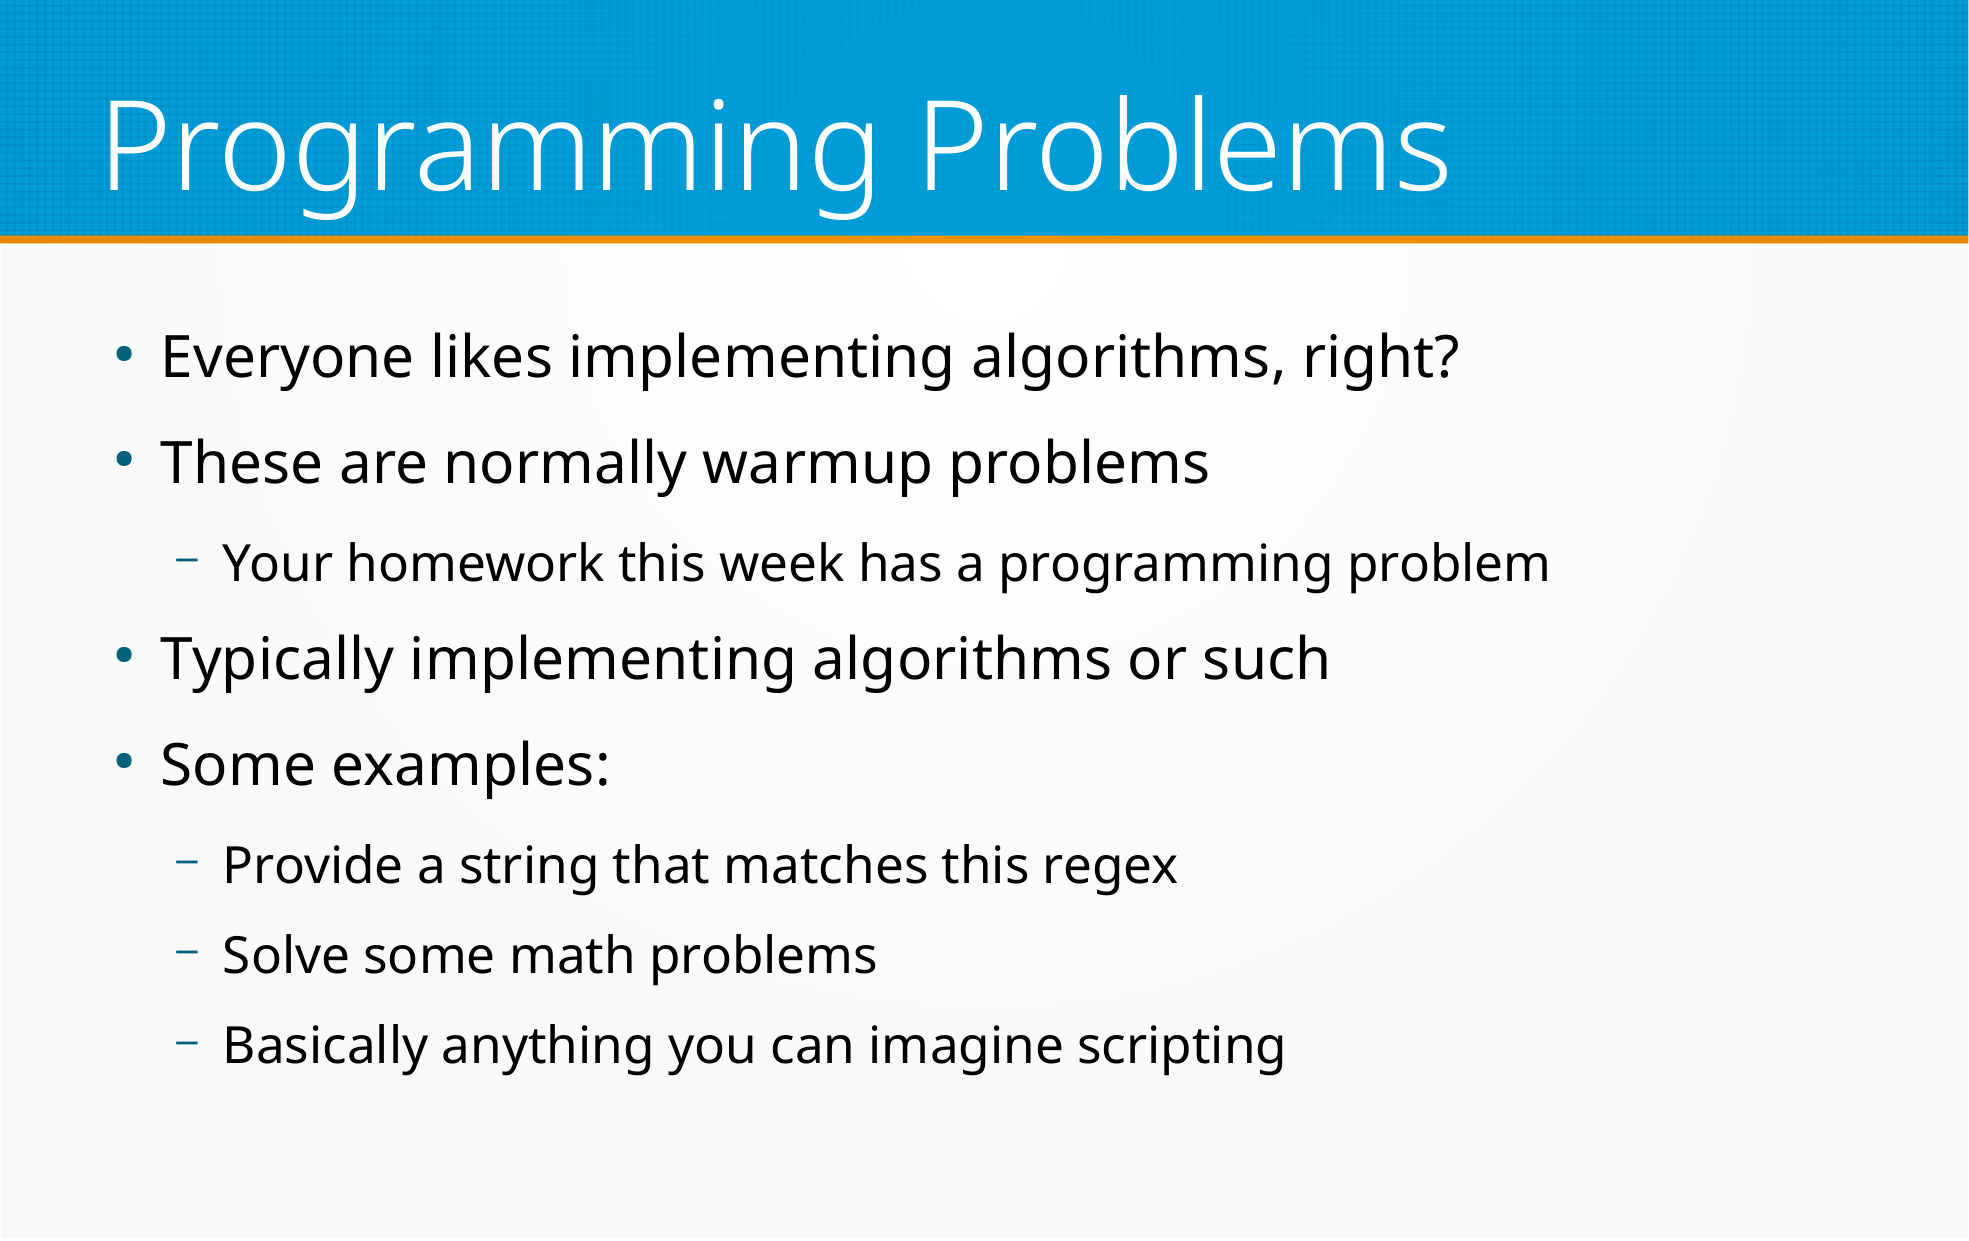

# Programming Problems
Everyone likes implementing algorithms, right?
These are normally warmup problems
Your homework this week has a programming problem
Typically implementing algorithms or such
Some examples:
Provide a string that matches this regex
Solve some math problems
Basically anything you can imagine scripting